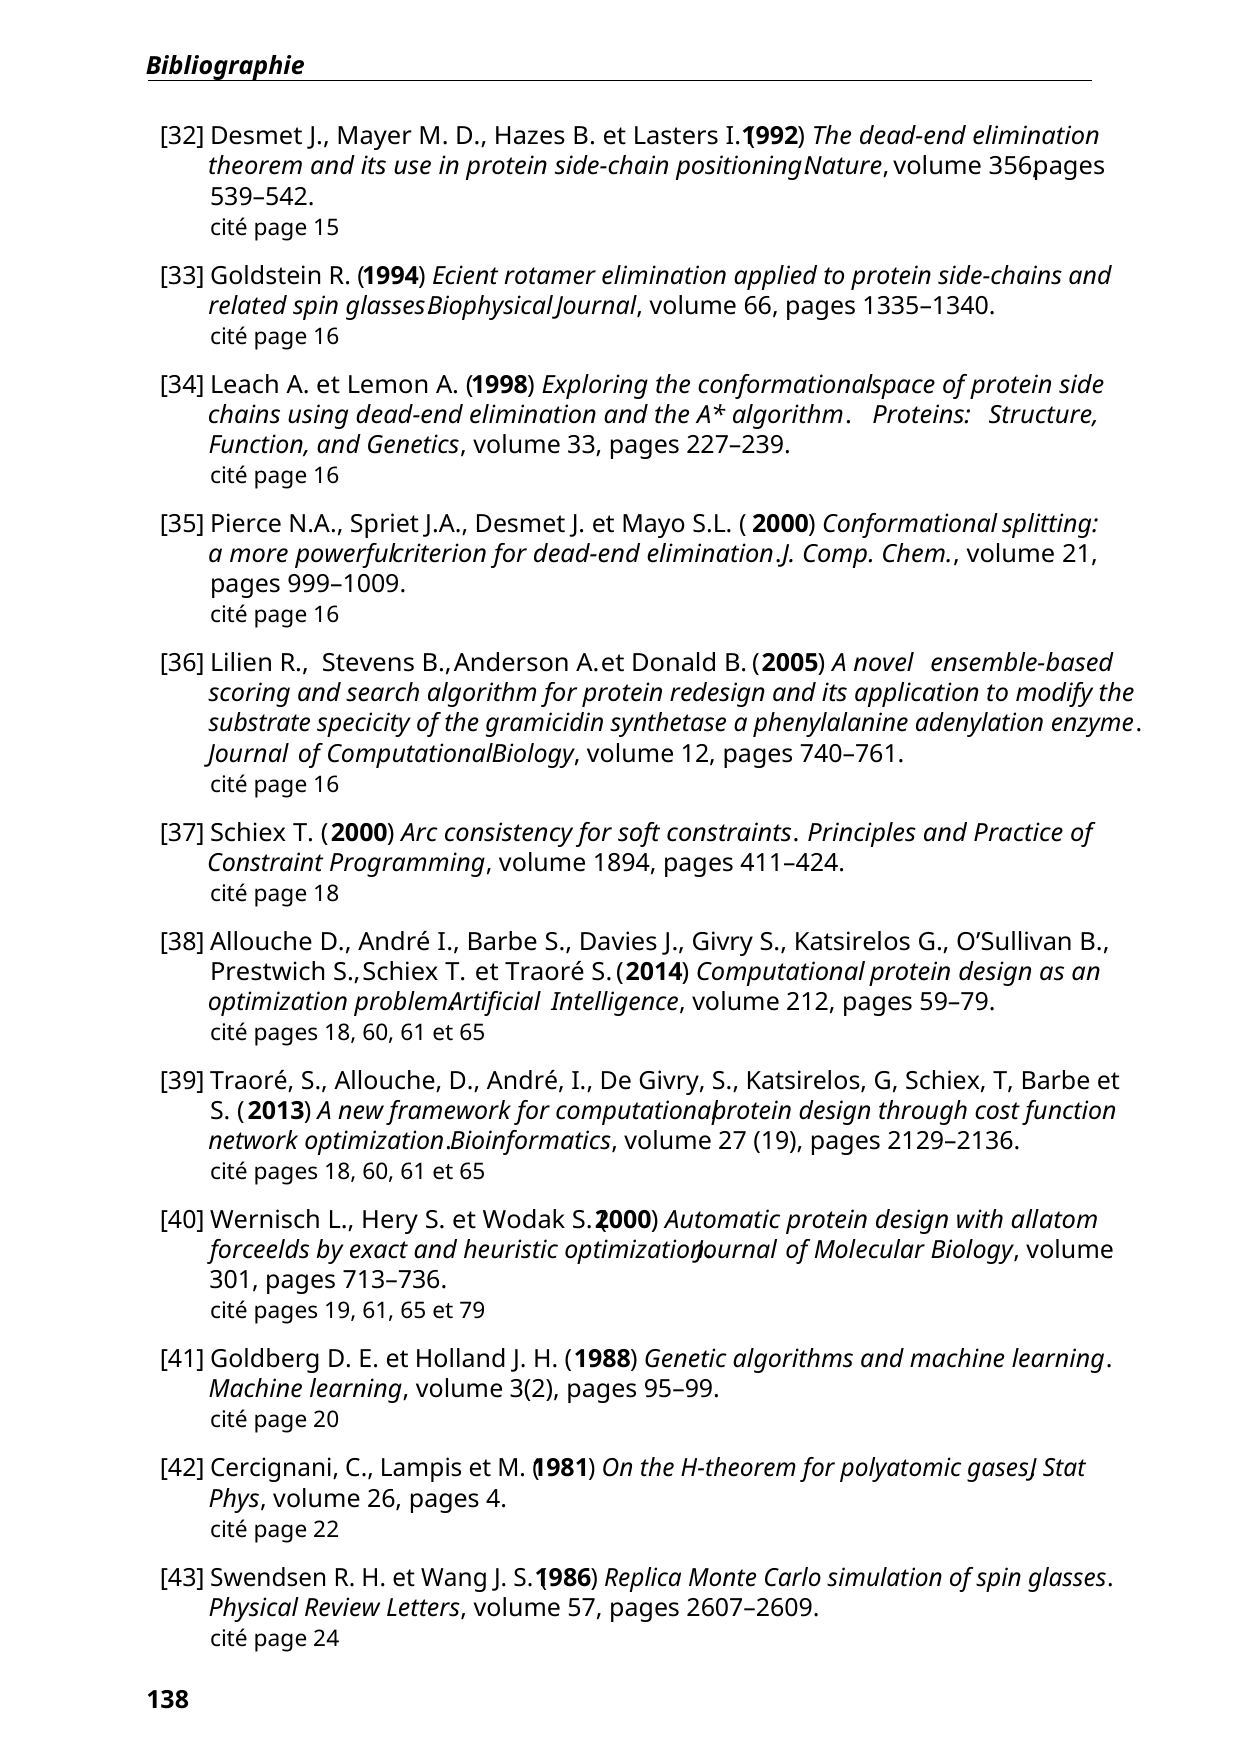

Bibliographie
[32]
Desmet J., Mayer M. D., Hazes B. et Lasters I. (
1992
) The dead-end elimination
theorem and its use in protein side-chain positioning.
Nature,
volume 356,
pages
539–542.
cité page 15
[33]
Goldstein R. (
1994
) Ecient rotamer elimination applied to protein side-chains and
related spin glasses.
Biophysical
Journal, volume 66, pages 1335–1340.
cité page 16
[34]
Leach A. et Lemon A. (
1998
) Exploring the conformational
space of protein side
chains using dead-end elimination and the A* algorithm.
Proteins:
Structure,
Function, and Genetics, volume 33, pages 227–239.
cité page 16
[35]
Pierce N.A., Spriet J.A., Desmet J. et Mayo S.L. (
2000
) Conformational
splitting:
a more powerful
criterion for dead-end elimination.
J. Comp. Chem., volume 21,
pages 999–1009.
cité page 16
[36]
Lilien R.,
Stevens B.,
Anderson A.
et Donald B.
(
2005
) A novel
ensemble-based
scoring and search algorithm for protein redesign and its application to modify the
substrate specicity of the gramicidin synthetase a phenylalanine adenylation enzyme.
Journal
of Computational
Biology, volume 12, pages 740–761.
cité page 16
[37]
Schiex T. (
2000
) Arc consistency for soft constraints.
Principles and Practice of
Constraint Programming, volume 1894, pages 411–424.
cité page 18
[38]
Allouche D., André I., Barbe S., Davies J., Givry S., Katsirelos G., O’Sullivan B.,
Prestwich S.,
Schiex T.
et Traoré S.
(
2014
) Computational
protein design as an
optimization problem.
Artificial
Intelligence, volume 212, pages 59–79.
cité pages 18, 60, 61 et 65
[39]
Traoré, S., Allouche, D., André, I., De Givry, S., Katsirelos, G, Schiex, T, Barbe et
S. (
2013
) A new framework for computational
protein design through cost function
network optimization.
Bioinformatics, volume 27 (19), pages 2129–2136.
cité pages 18, 60, 61 et 65
[40]
Wernisch L., Hery S. et Wodak S. (
2000
) Automatic protein design with all
atom
forceelds by exact and heuristic optimization.
Journal
of Molecular Biology, volume
301, pages 713–736.
cité pages 19, 61, 65 et 79
[41]
Goldberg D. E. et Holland J. H. (
1988
) Genetic algorithms and machine learning.
Machine learning, volume 3(2), pages 95–99.
cité page 20
[42]
Cercignani, C., Lampis et M. (
1981
) On the H-theorem for polyatomic gases.
J Stat
Phys, volume 26, pages 4.
cité page 22
[43]
Swendsen R. H. et Wang J. S. (
1986
) Replica Monte Carlo simulation of spin glasses.
Physical
Review Letters, volume 57, pages 2607–2609.
cité page 24
138